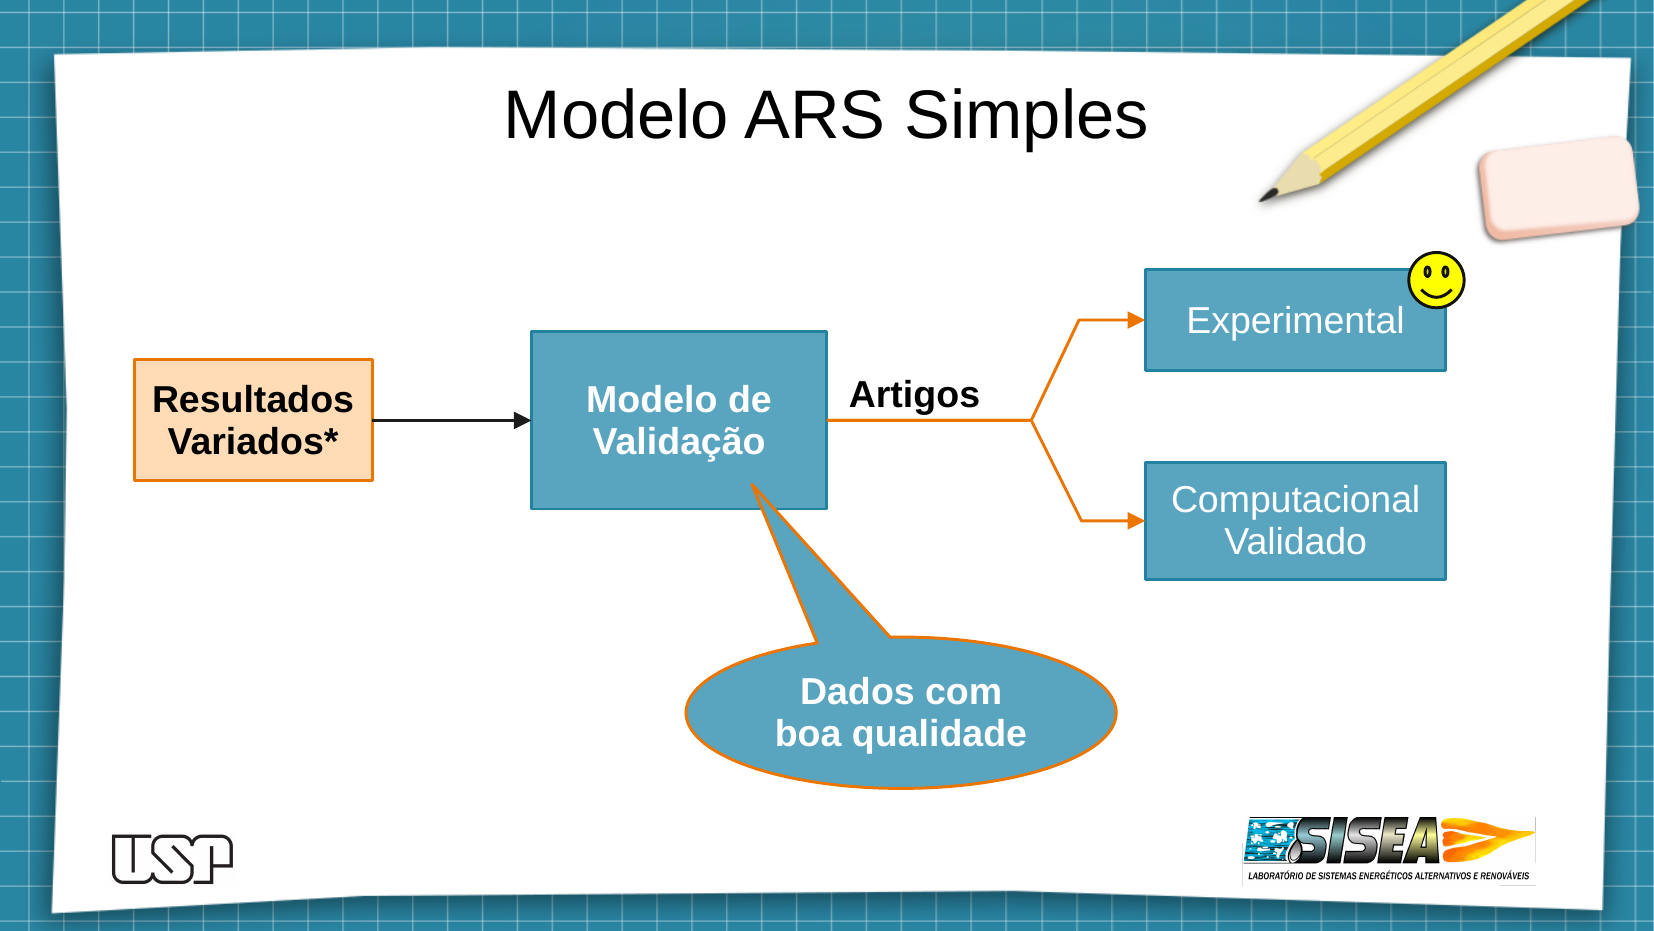

# Modelo ARS Simples
Experimental
Modelo de
Validação
Resultados
Variados*
Artigos
Computacional
Validado
Dados com boa qualidade